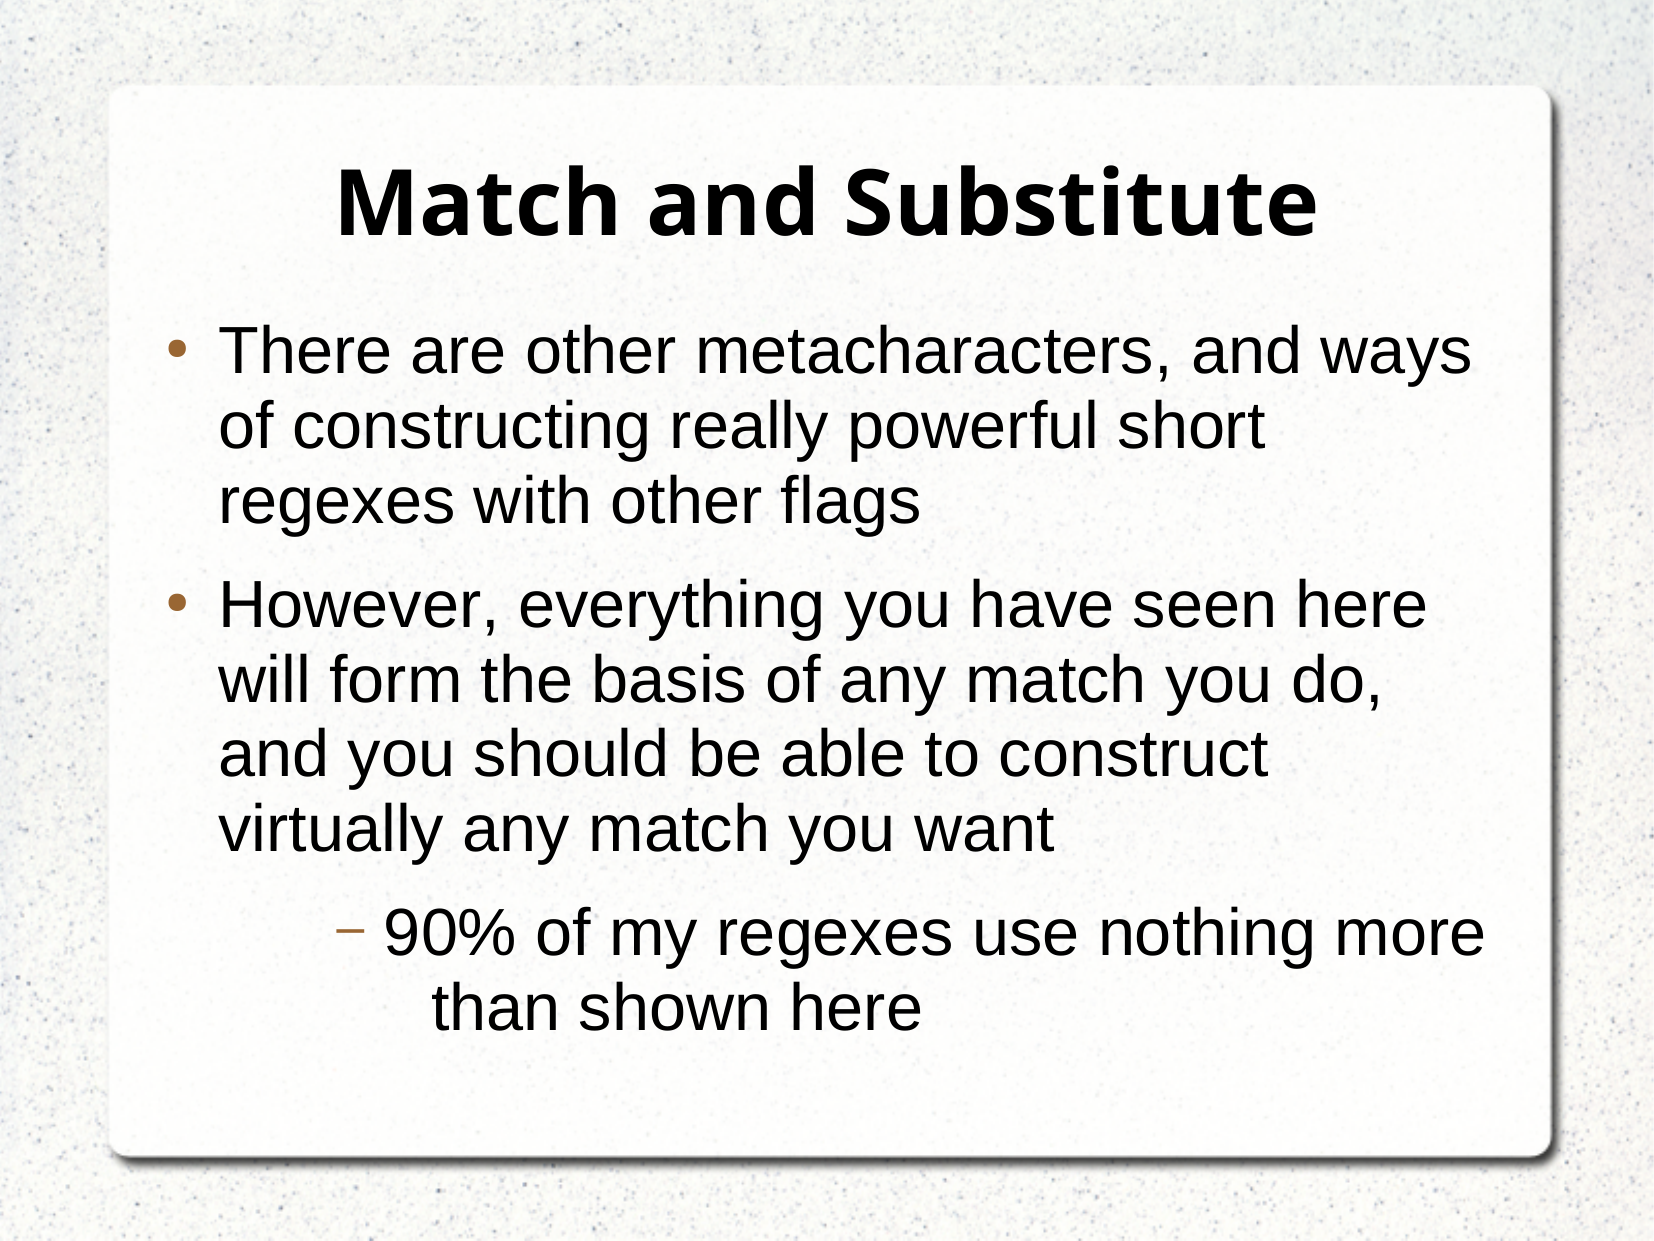

# Match and Substitute
There are other metacharacters, and ways of constructing really powerful short regexes with other flags
However, everything you have seen here will form the basis of any match you do, and you should be able to construct virtually any match you want
90% of my regexes use nothing more than shown here